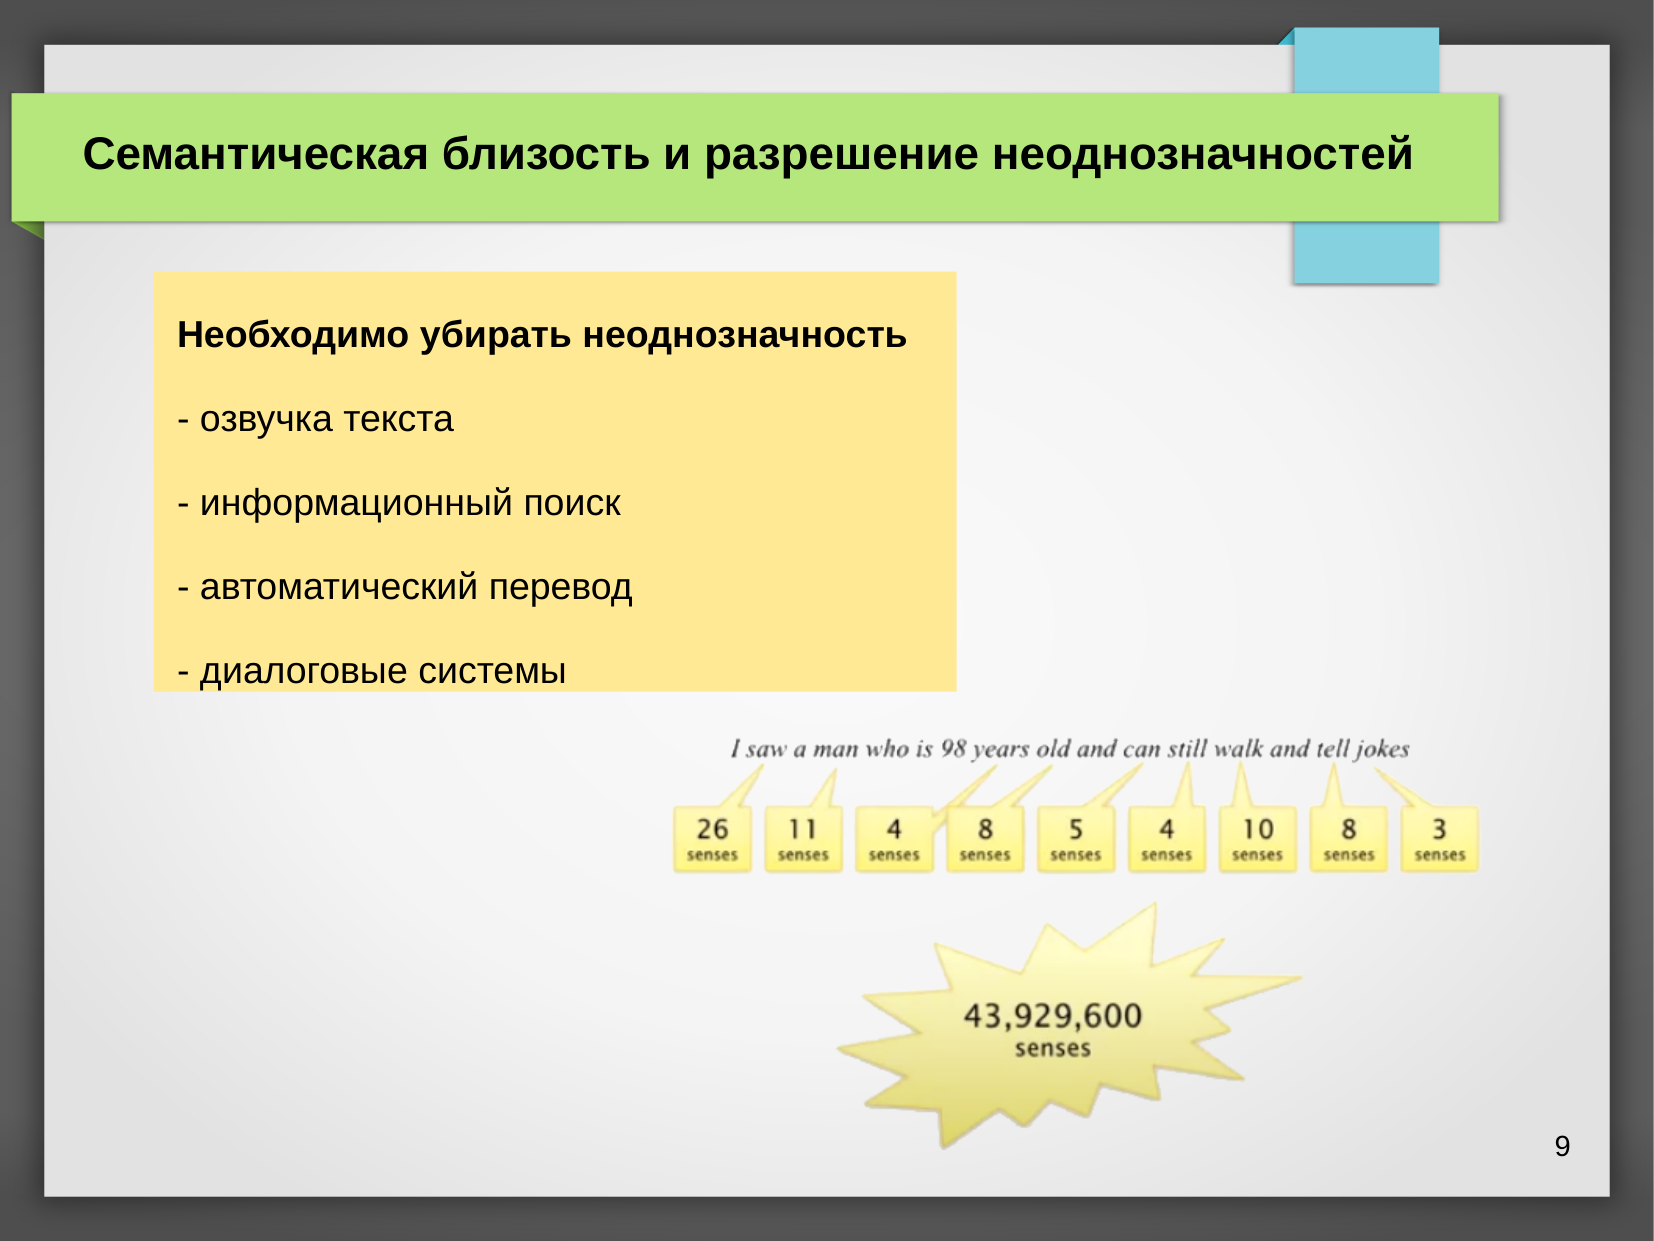

# Семантическая близость и разрешение неоднозначностей
Необходимо убирать неоднозначность
- озвучка текста
- информационный поиск
- автоматический перевод
- диалоговые системы
9